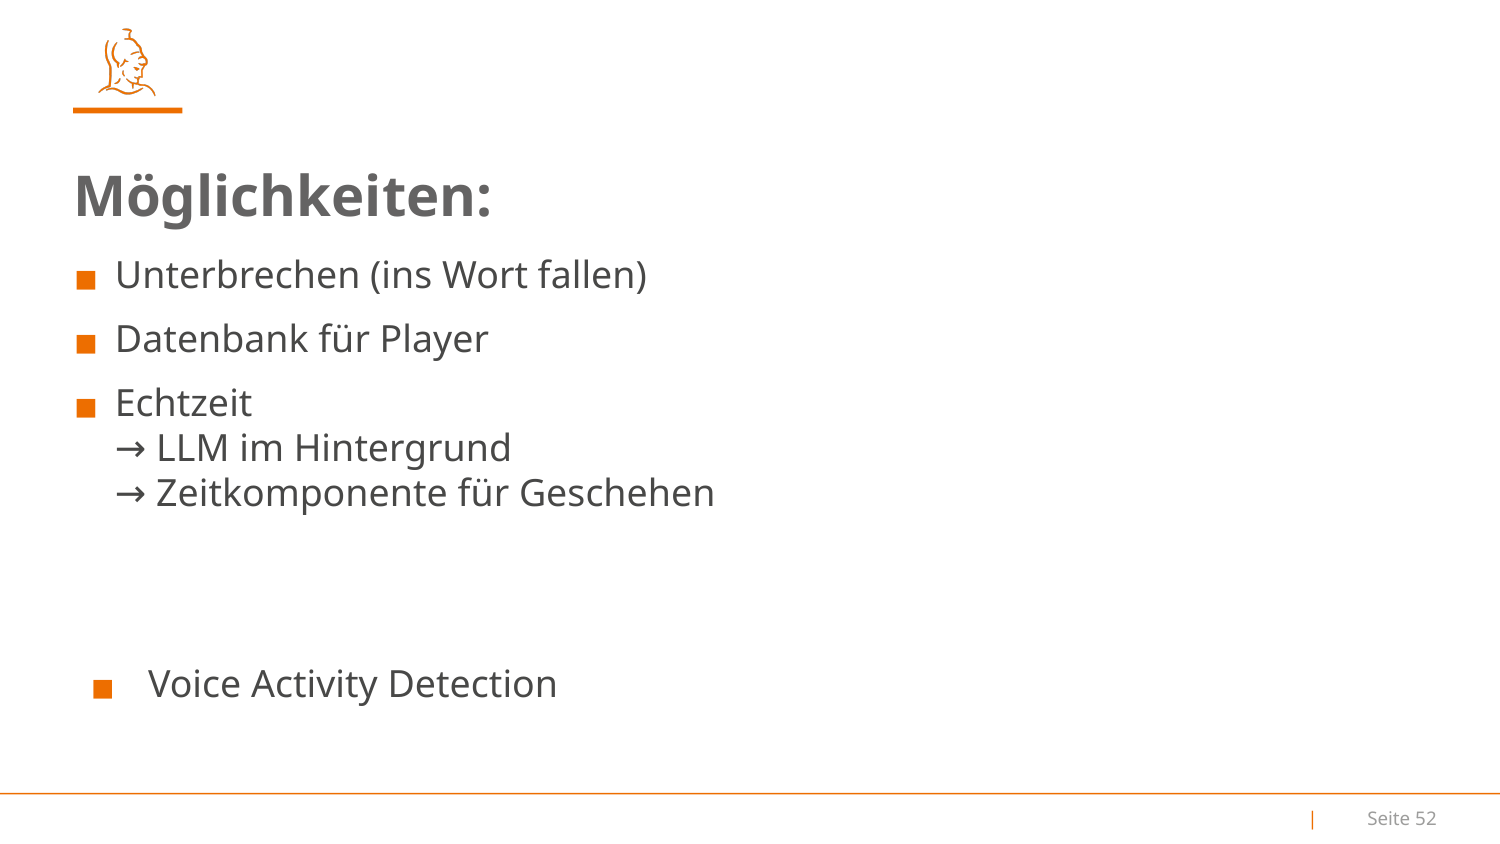

# Möglichkeiten:
Unterbrechen (ins Wort fallen)
Datenbank für Player
Echtzeit
→ LLM im Hintergrund
→ Zeitkomponente für Geschehen
Voice Activity Detection